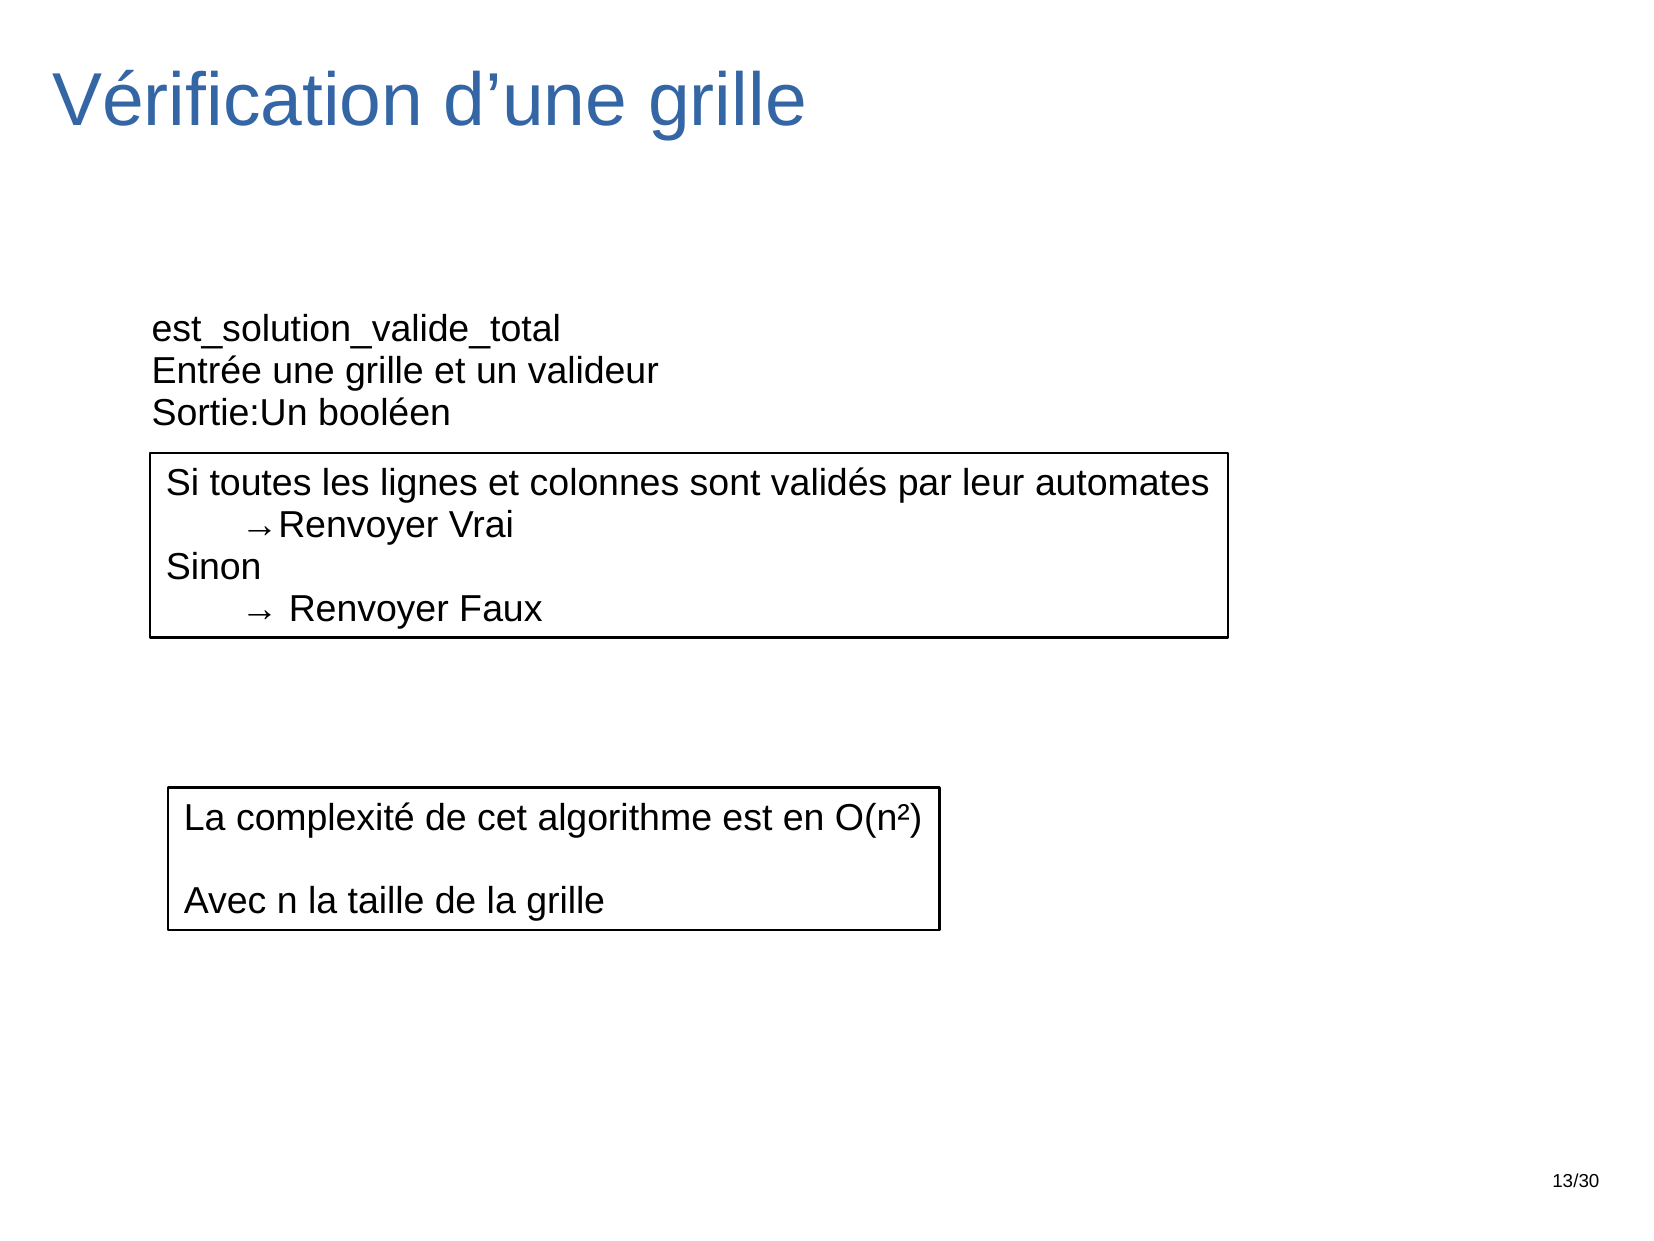

Vérification d’une grille
est_solution_valide_total
Entrée une grille et un valideur
Sortie:Un booléen
Si toutes les lignes et colonnes sont validés par leur automates
	→Renvoyer Vrai
Sinon
	→ Renvoyer Faux
La complexité de cet algorithme est en O(n²)
Avec n la taille de la grille
13/30